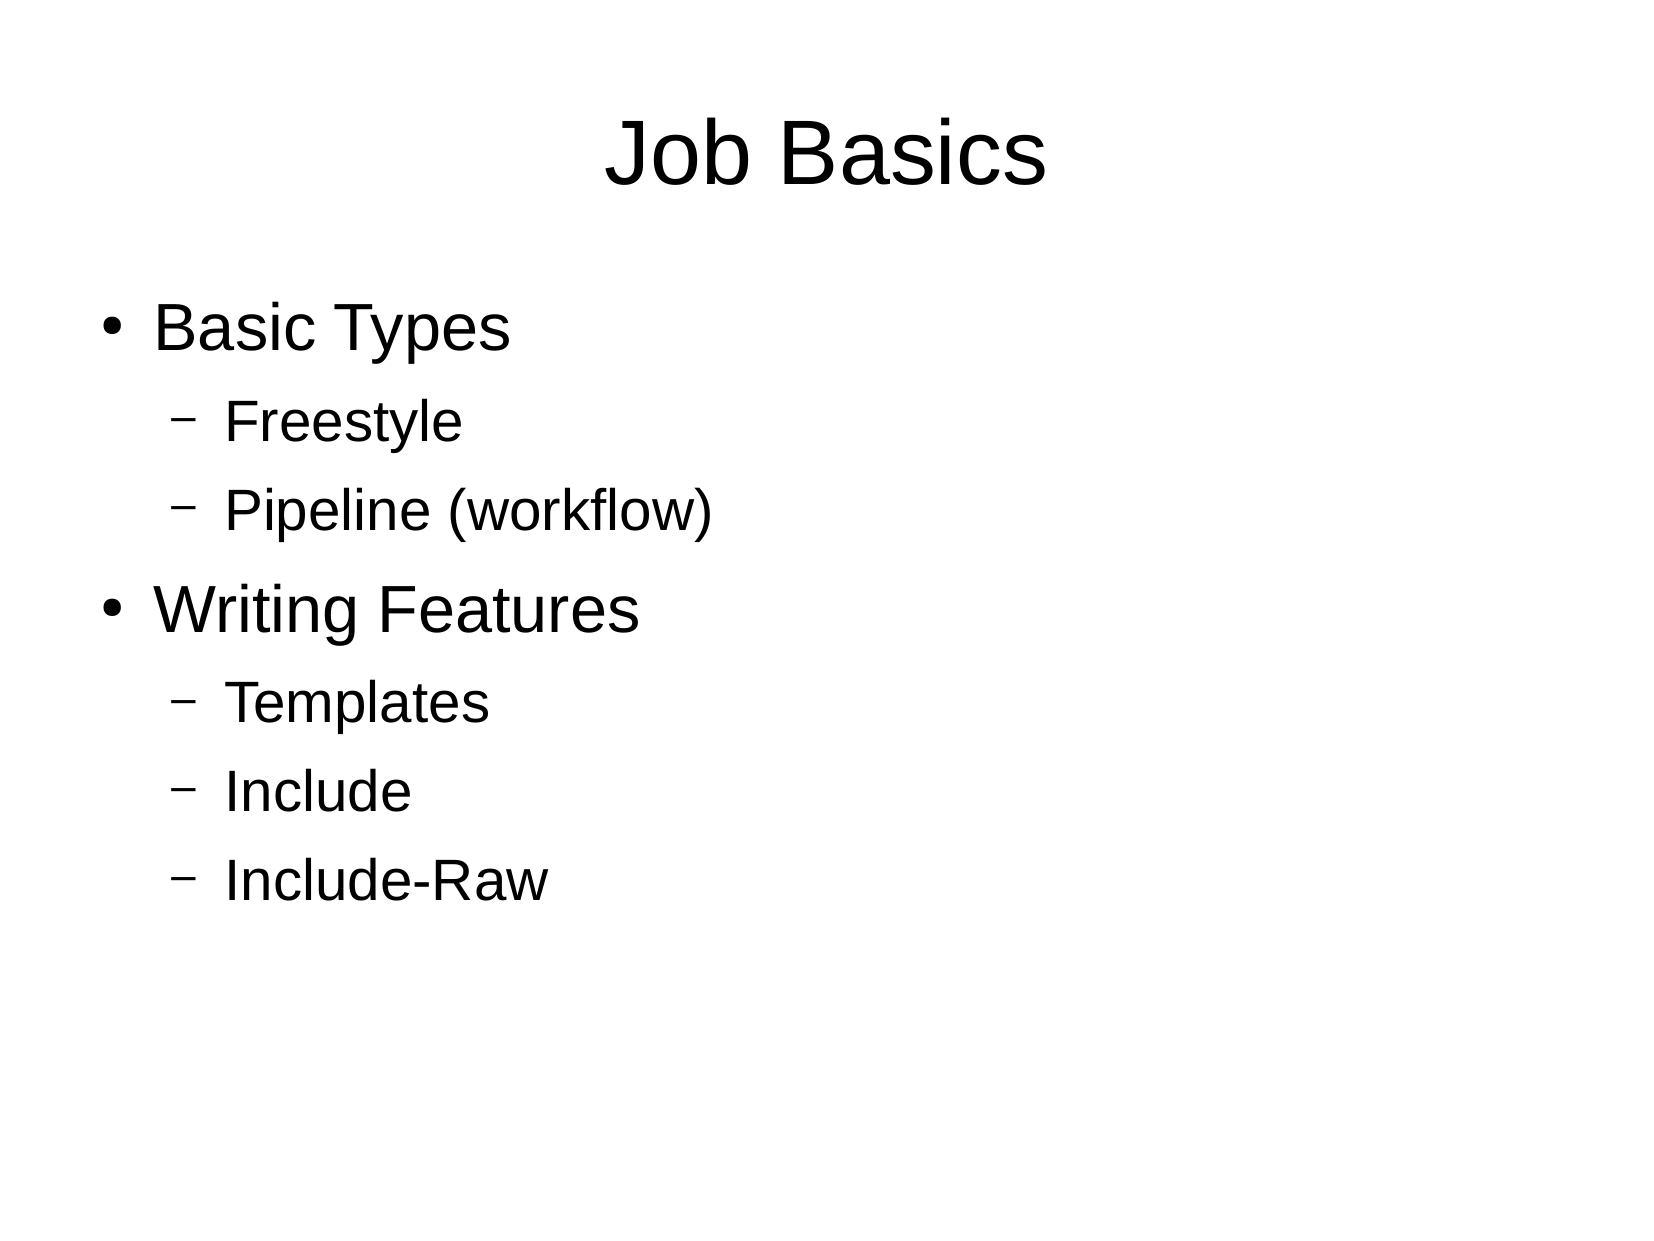

# Job Basics
Basic Types
Freestyle
Pipeline (workflow)
Writing Features
Templates
Include
Include-Raw